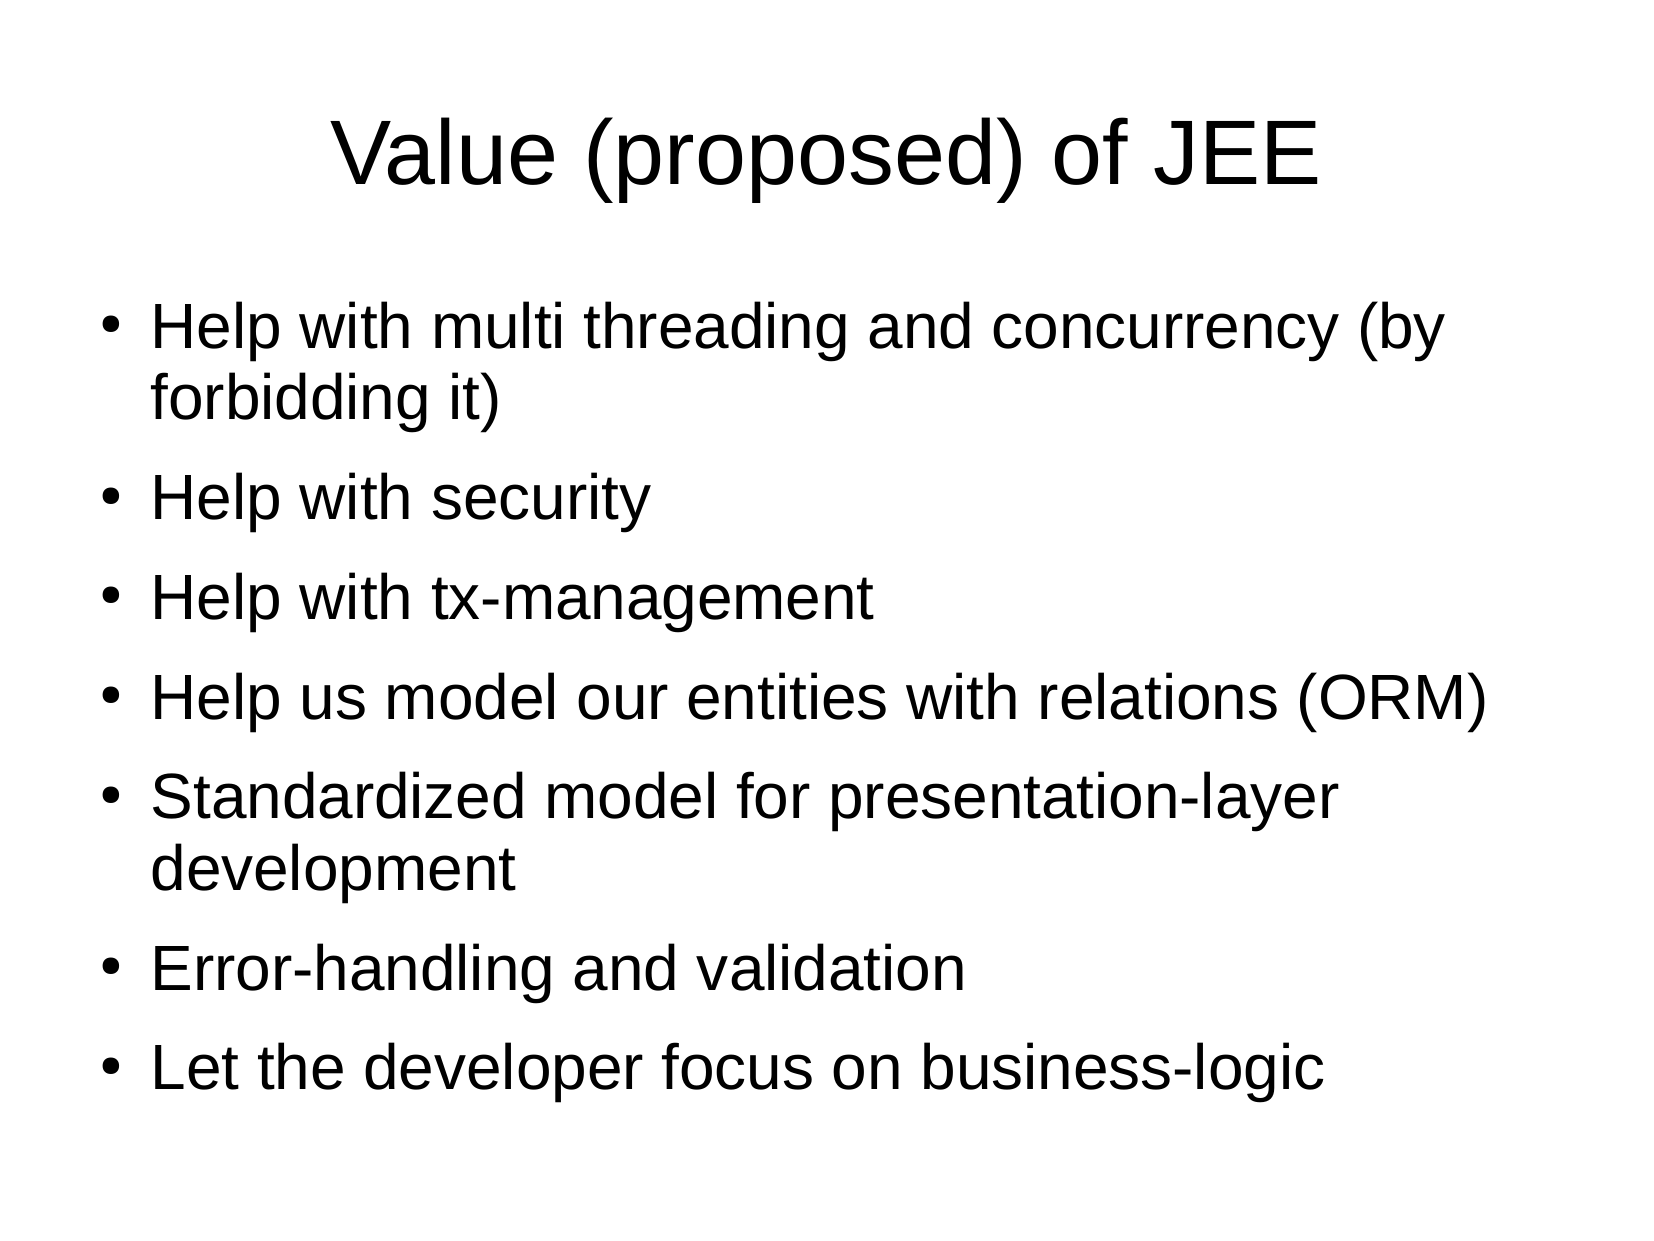

# Value (proposed) of JEE
Help with multi threading and concurrency (by forbidding it)
Help with security
Help with tx-management
Help us model our entities with relations (ORM)
Standardized model for presentation-layer development
Error-handling and validation
Let the developer focus on business-logic